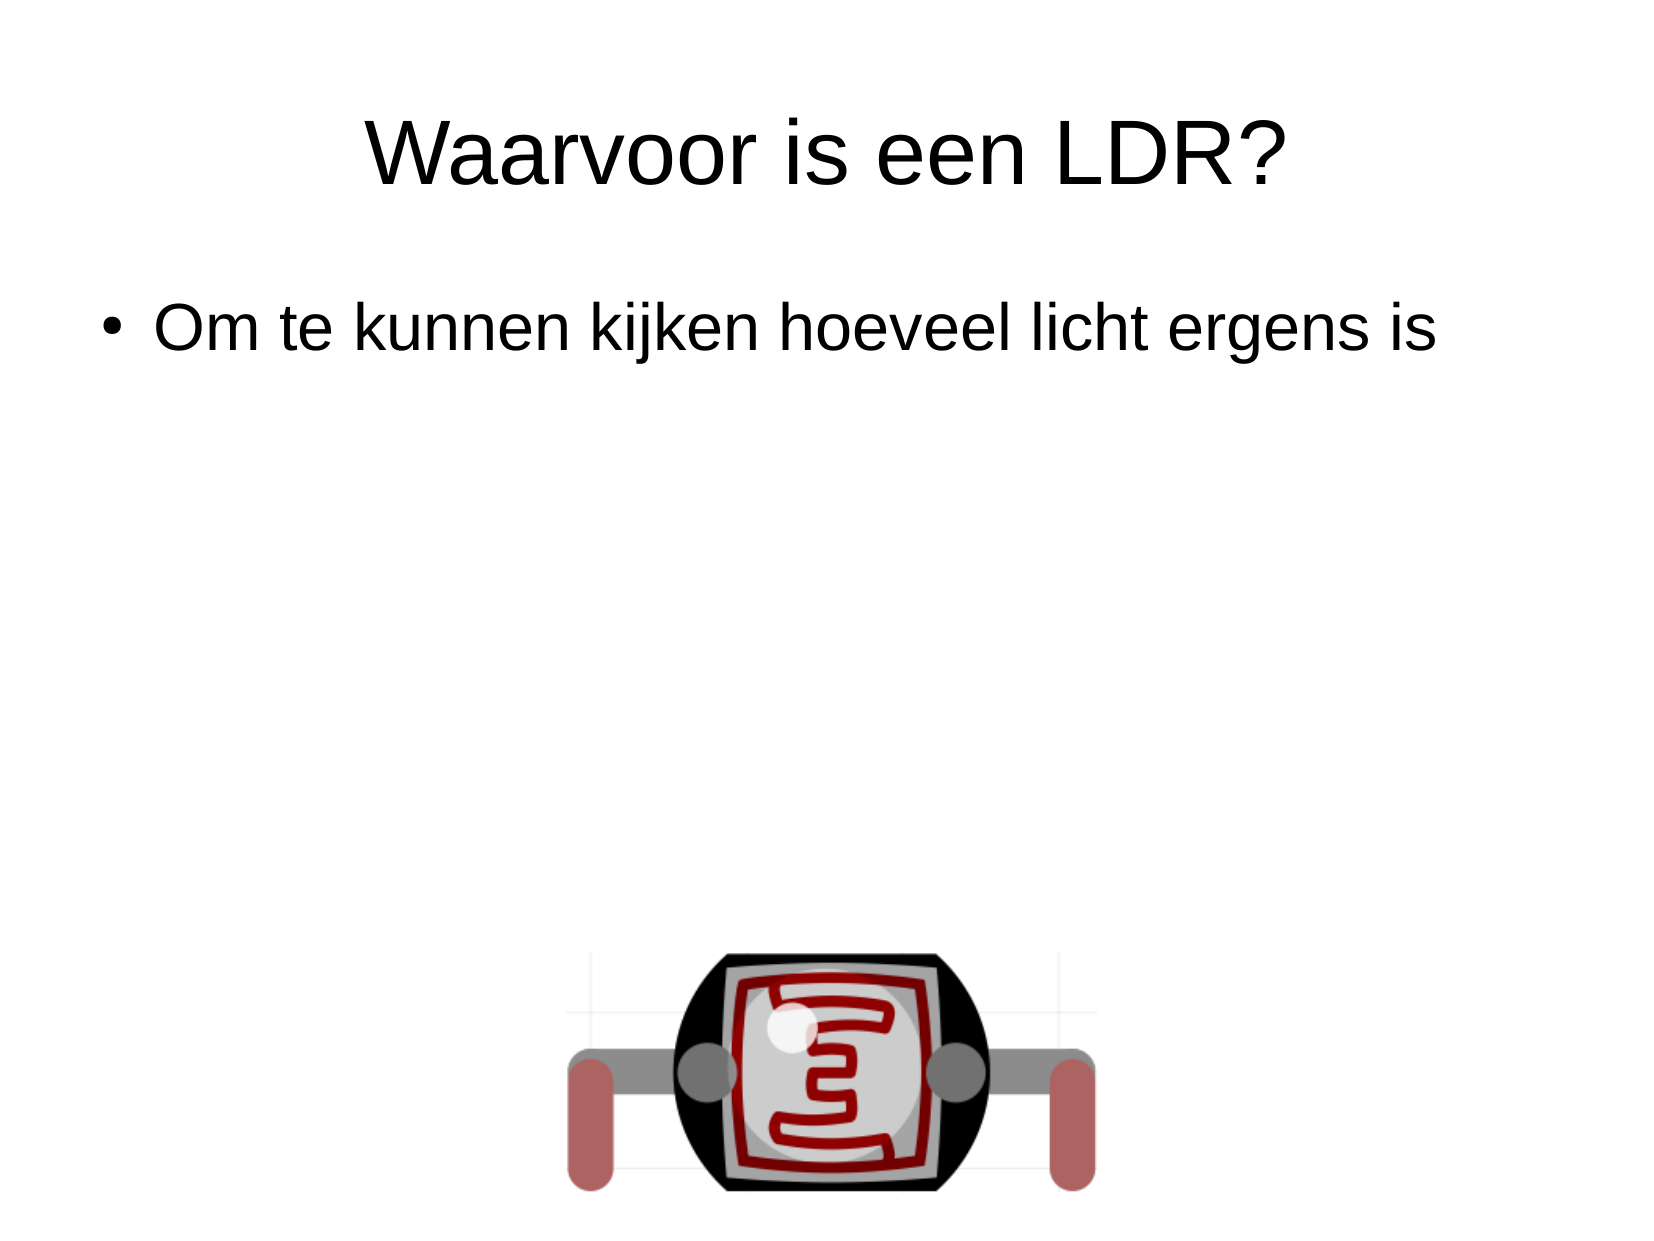

# Waarvoor is een LDR?
Om te kunnen kijken hoeveel licht ergens is